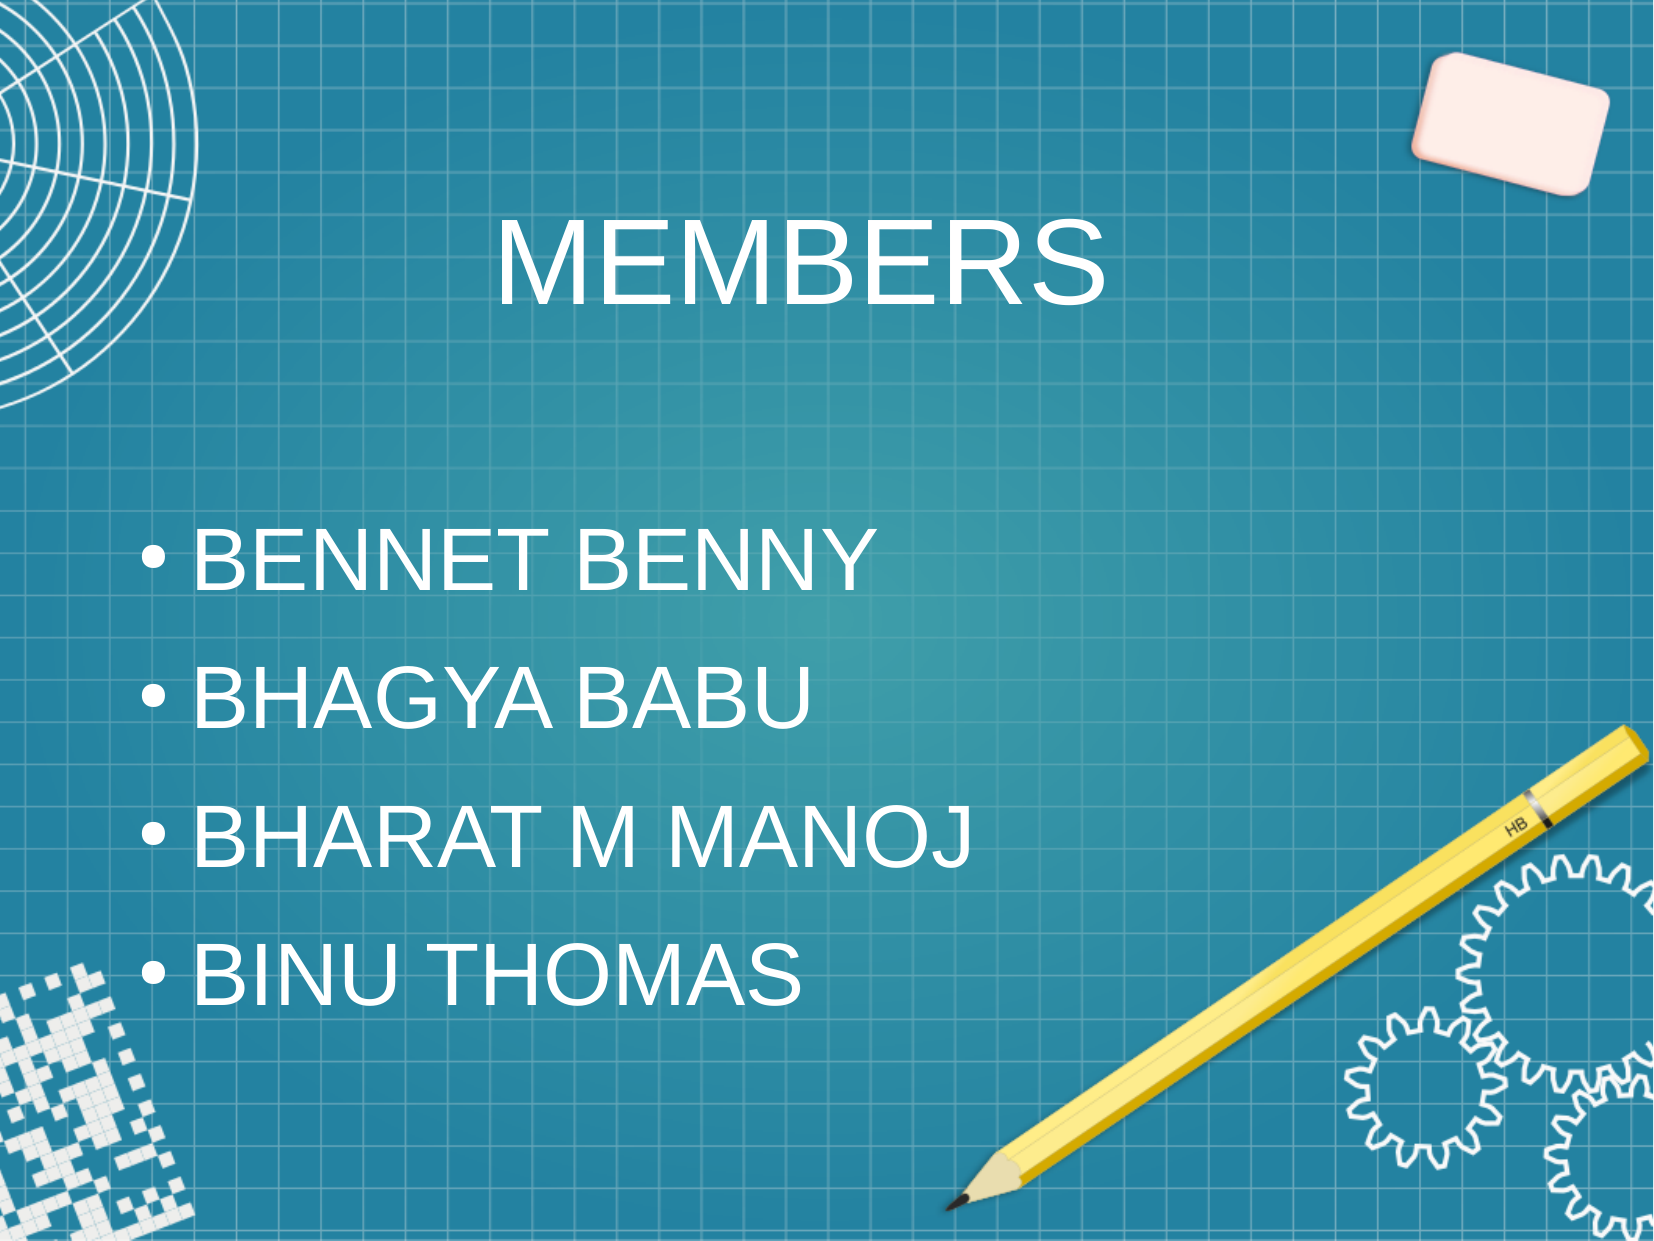

# MEMBERS
BENNET BENNY
BHAGYA BABU
BHARAT M MANOJ
BINU THOMAS